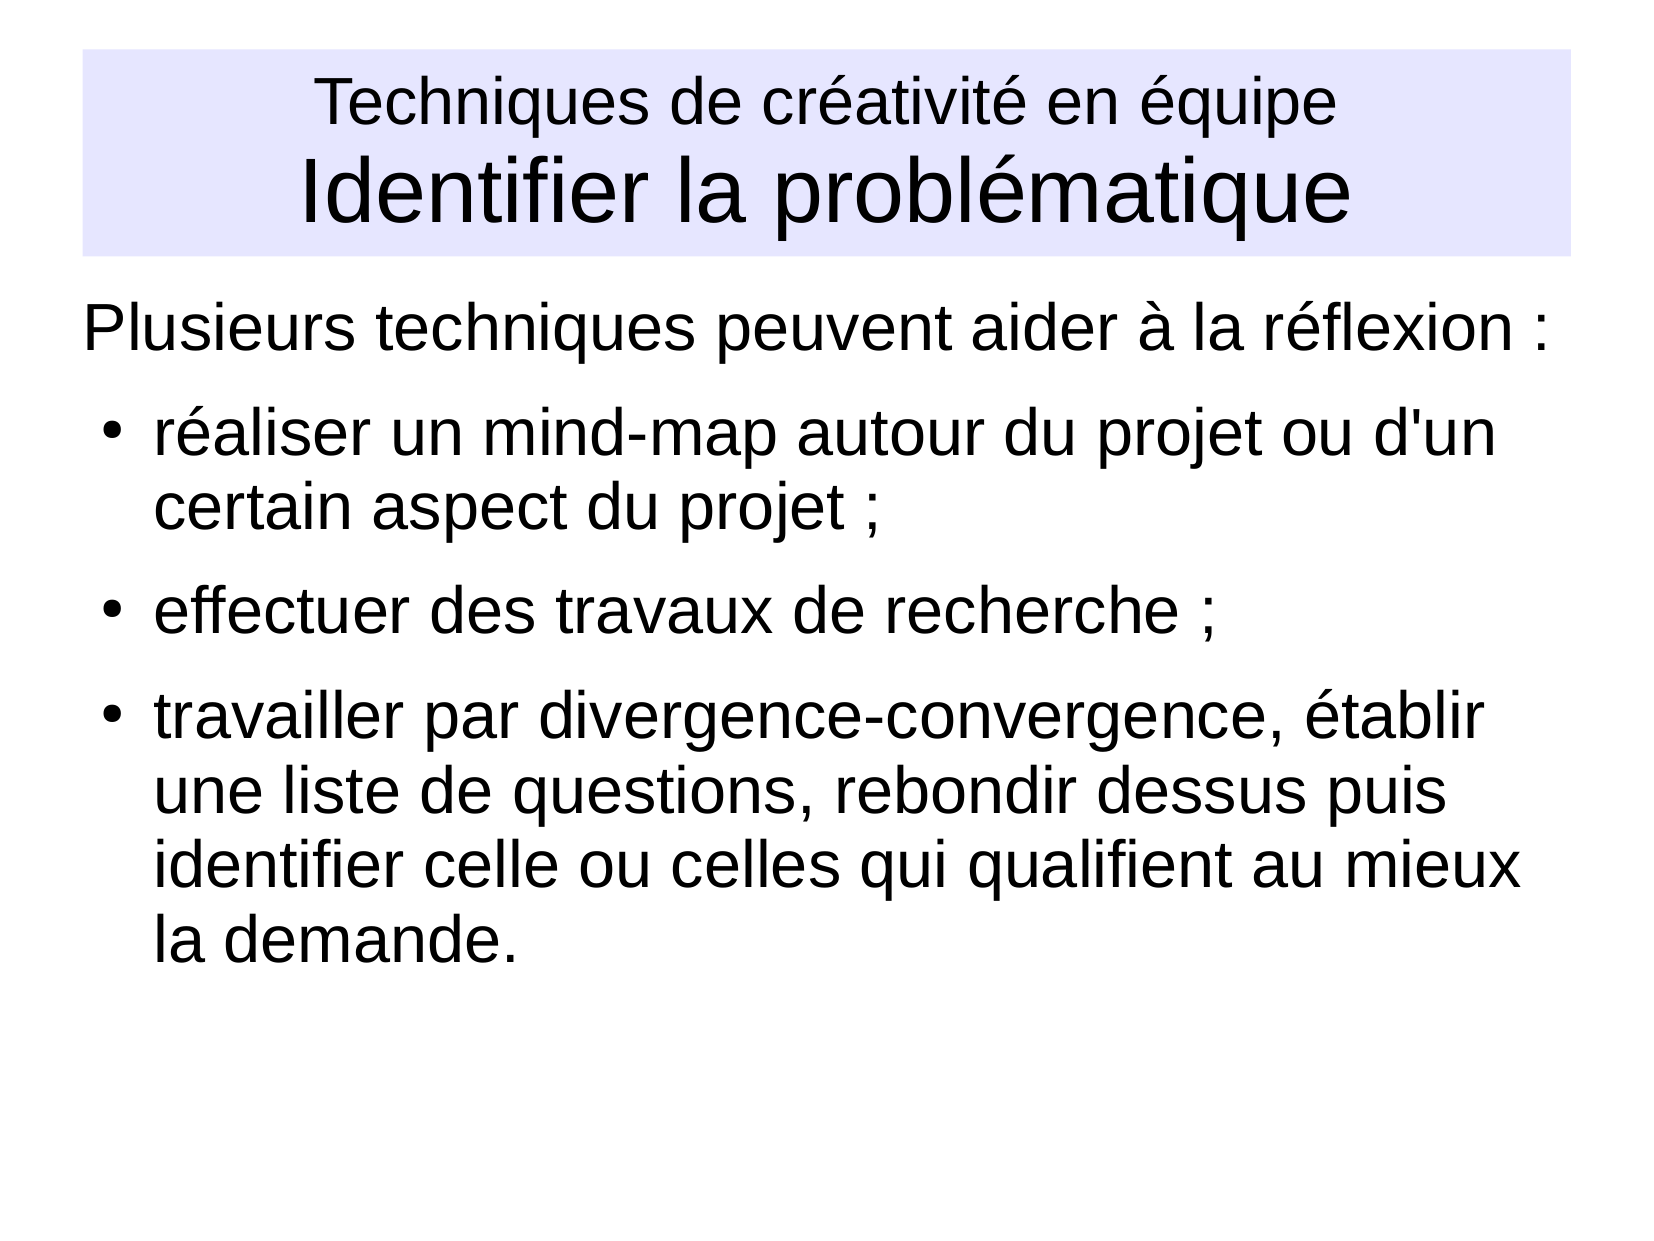

# Techniques de créativité en équipe Identifier la problématique
Plusieurs techniques peuvent aider à la réflexion :
réaliser un mind-map autour du projet ou d'un certain aspect du projet ;
effectuer des travaux de recherche ;
travailler par divergence-convergence, établir une liste de questions, rebondir dessus puis identifier celle ou celles qui qualifient au mieux la demande.